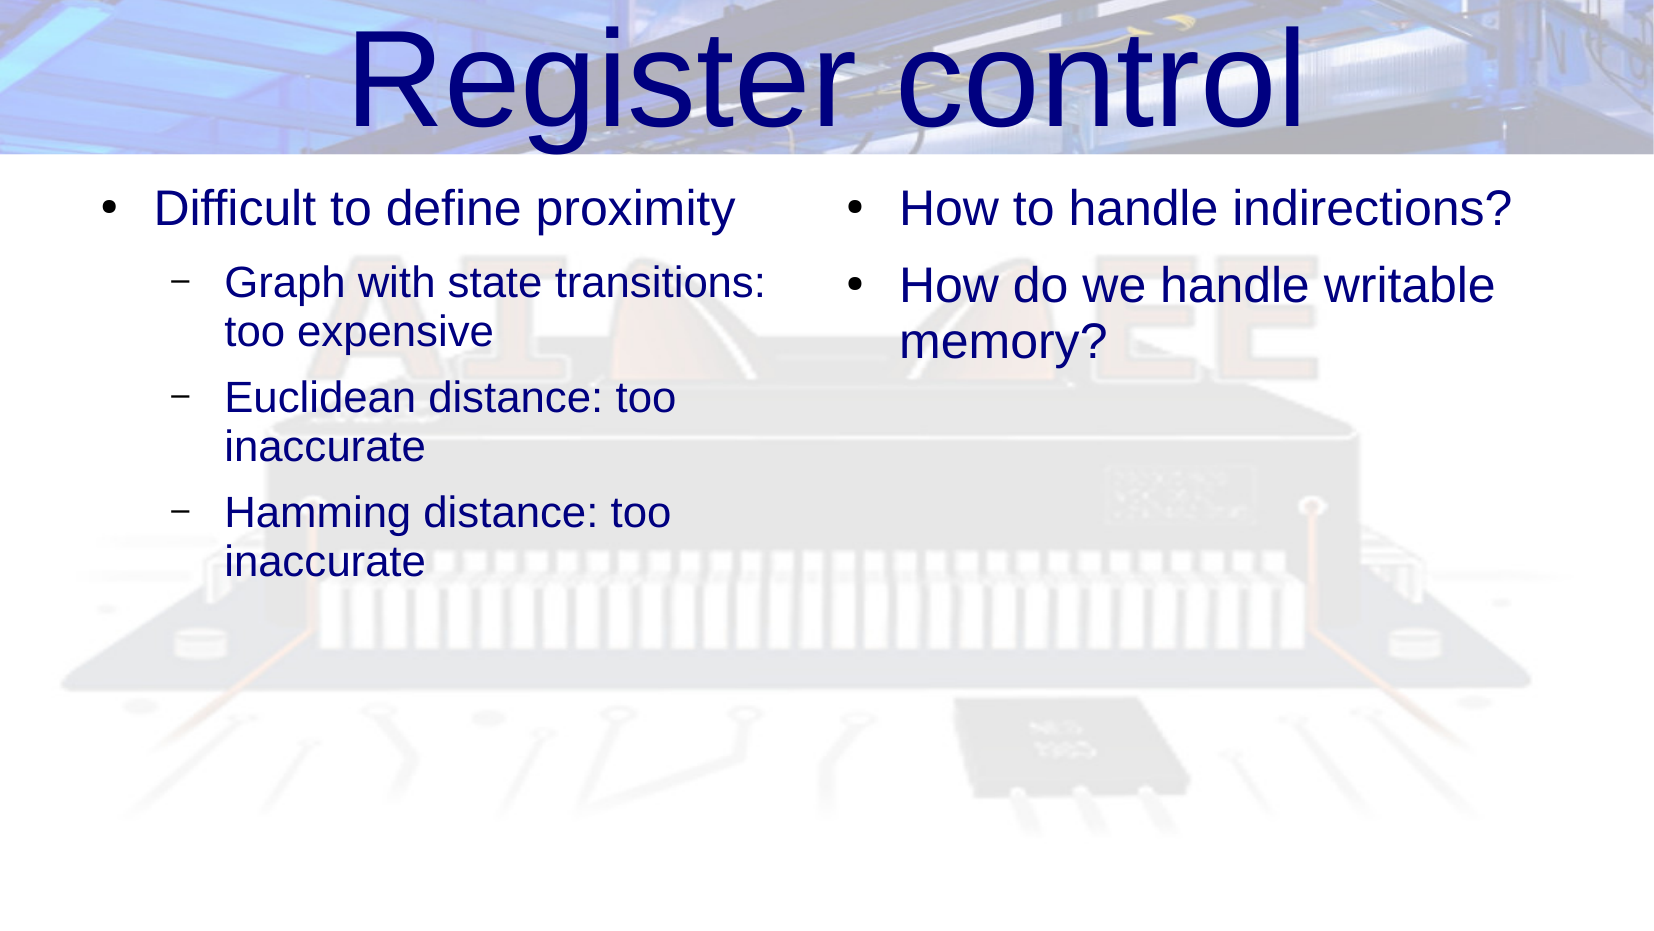

# Register control
Difficult to define proximity
Graph with state transitions: too expensive
Euclidean distance: too inaccurate
Hamming distance: too inaccurate
How to handle indirections?
How do we handle writable memory?